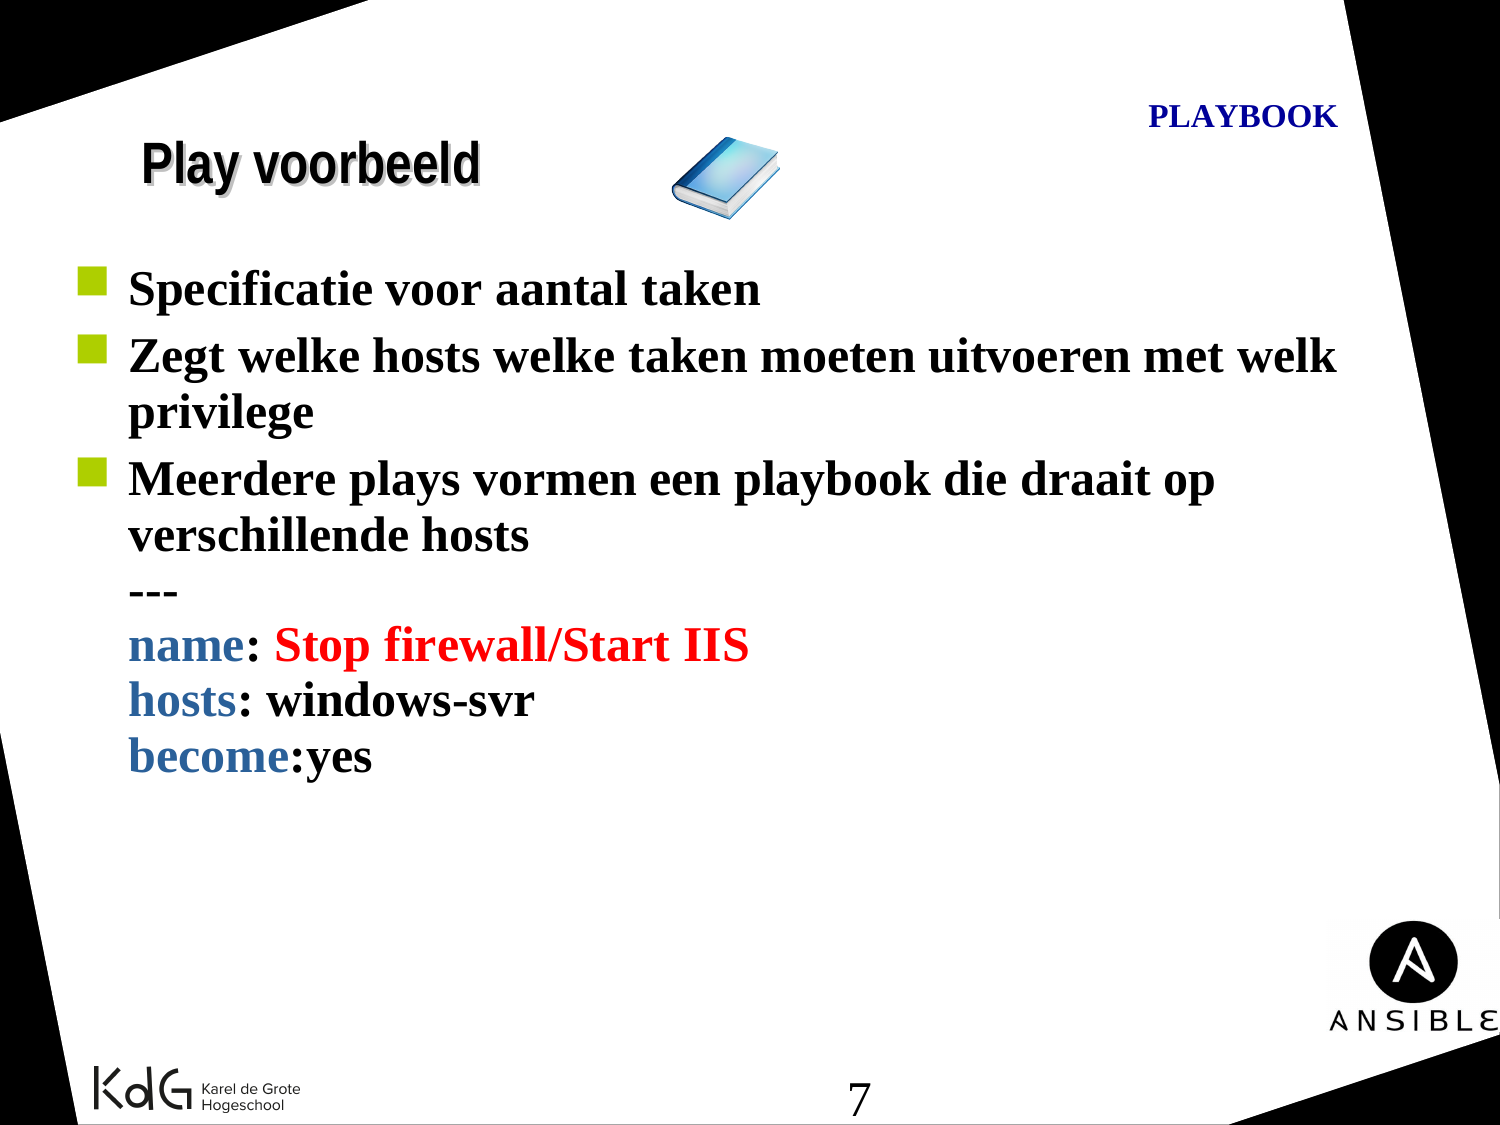

# Play voorbeeld
PLAYBOOK
Specificatie voor aantal taken
Zegt welke hosts welke taken moeten uitvoeren met welk privilege
Meerdere plays vormen een playbook die draait op verschillende hosts
---
name: Stop firewall/Start IIS
hosts: windows-svr
become:yes